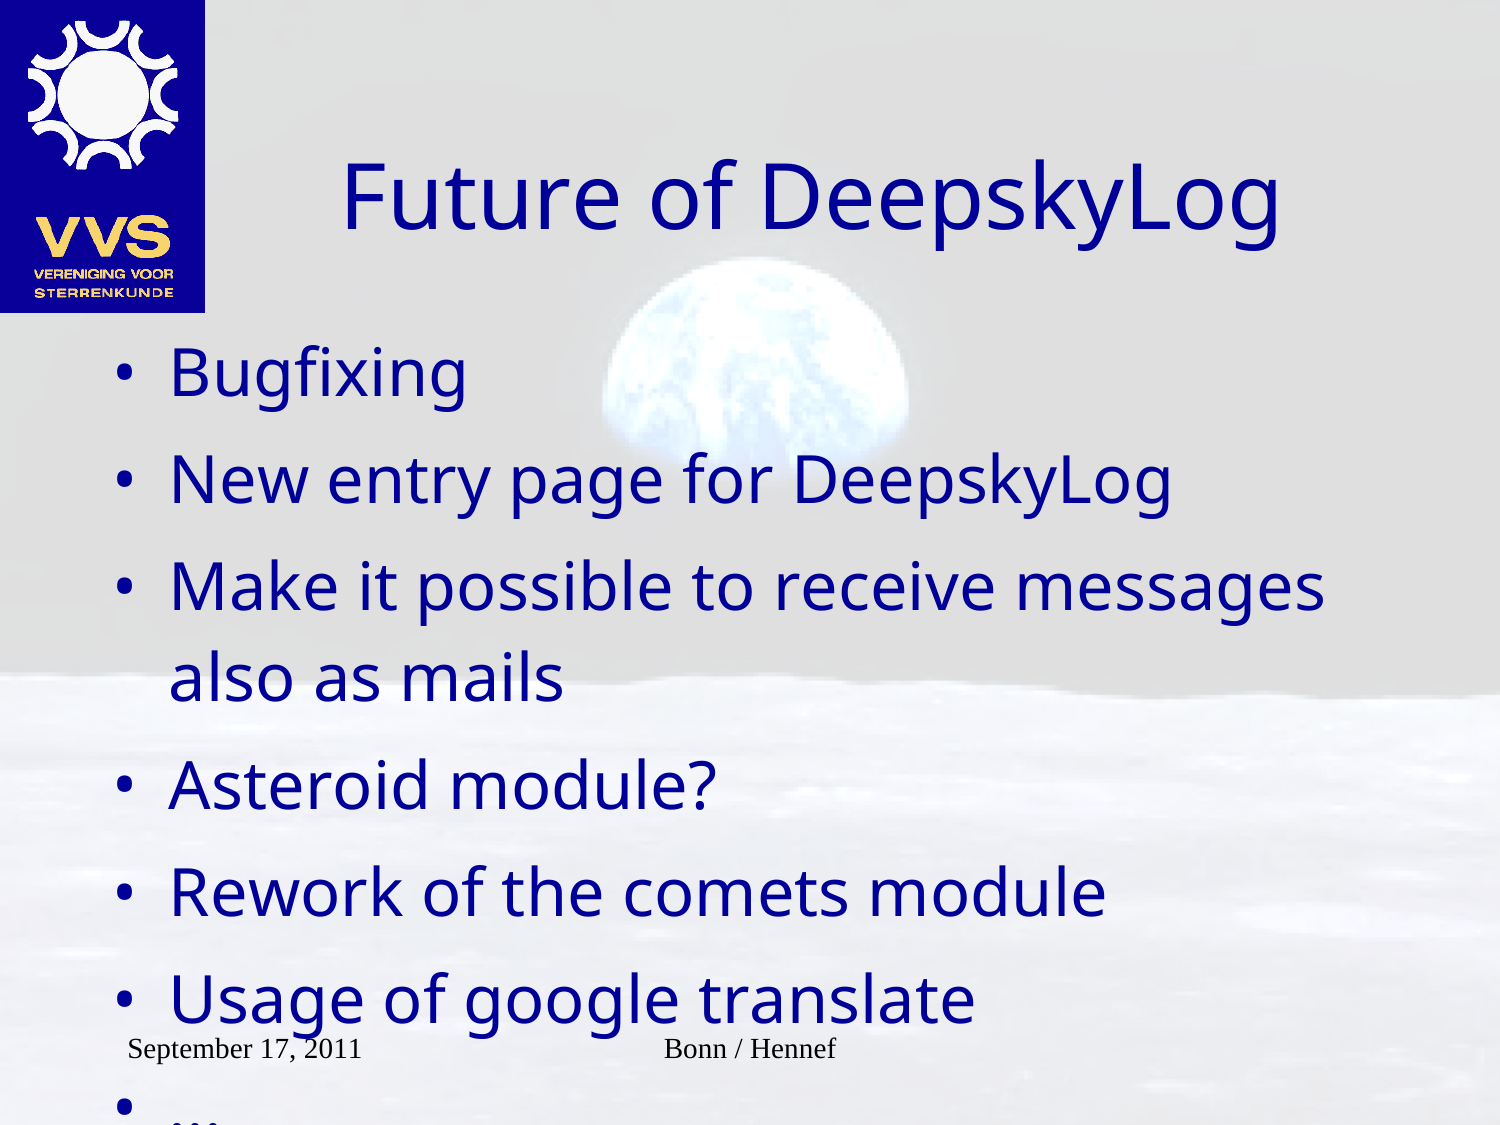

# Future of DeepskyLog
Bugfixing
New entry page for DeepskyLog
Make it possible to receive messages also as mails
Asteroid module?
Rework of the comets module
Usage of google translate
...
September 17, 2011
Bonn / Hennef